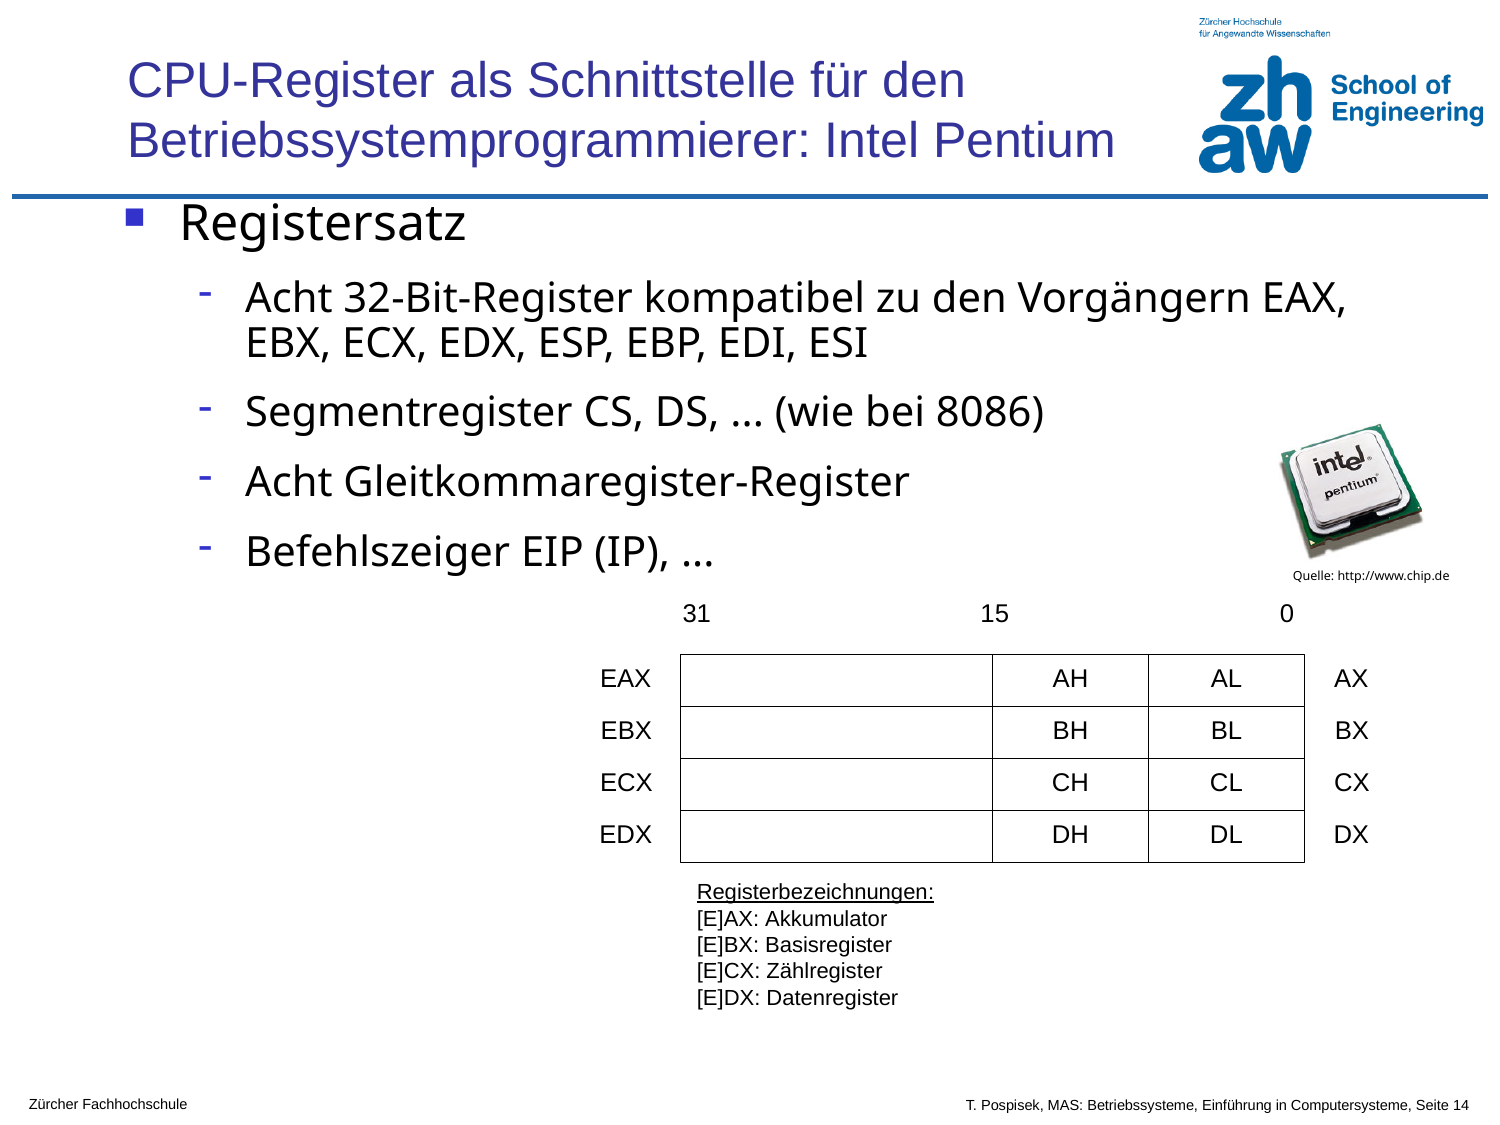

# CPU-Register als Schnittstelle für den Betriebssystemprogrammierer: Intel Pentium
Registersatz
Acht 32-Bit-Register kompatibel zu den Vorgängern EAX, EBX, ECX, EDX, ESP, EBP, EDI, ESI
Segmentregister CS, DS, ... (wie bei 8086)
Acht Gleitkommaregister-Register
Befehlszeiger EIP (IP), ...
Quelle: http://www.chip.de